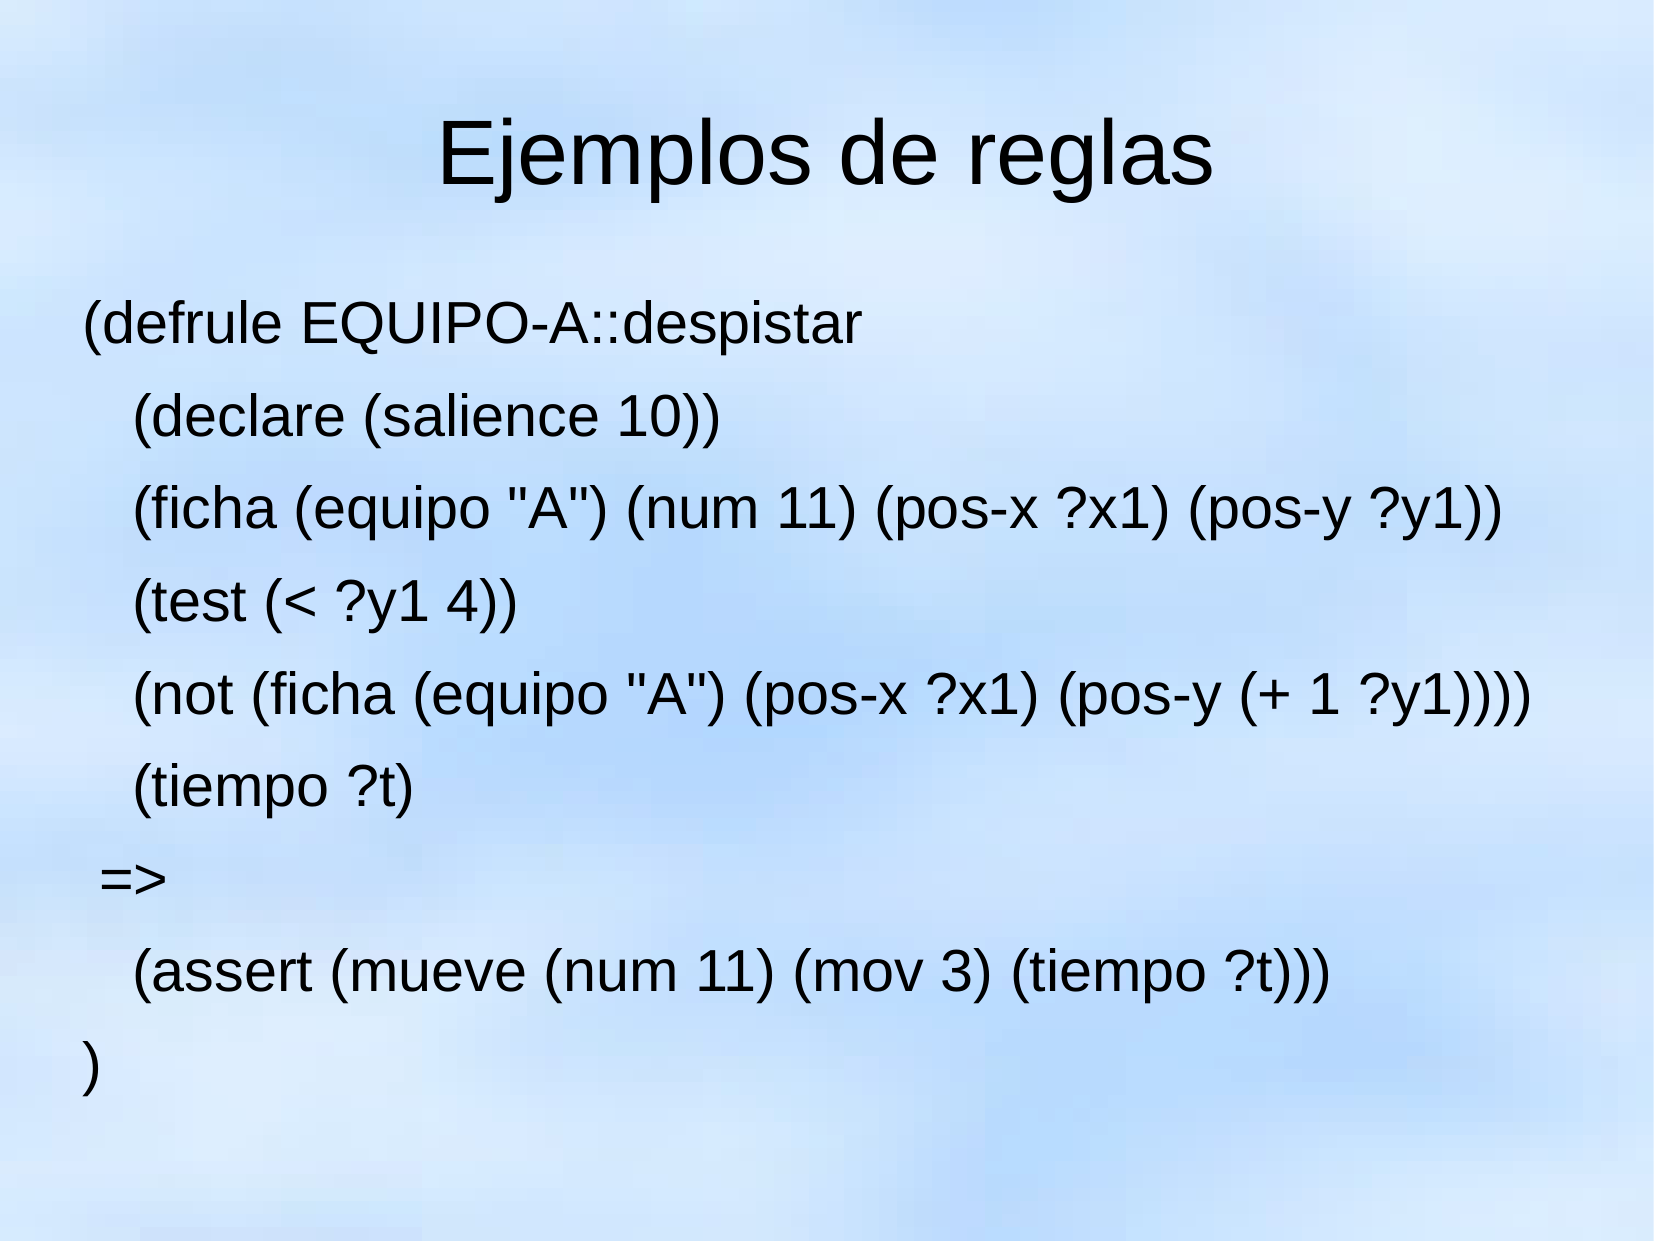

# Ejemplos de reglas
(defrule EQUIPO-A::despistar
 (declare (salience 10))
 (ficha (equipo "A") (num 11) (pos-x ?x1) (pos-y ?y1))
 (test (< ?y1 4))
 (not (ficha (equipo "A") (pos-x ?x1) (pos-y (+ 1 ?y1))))
 (tiempo ?t)
 =>
 (assert (mueve (num 11) (mov 3) (tiempo ?t)))
)